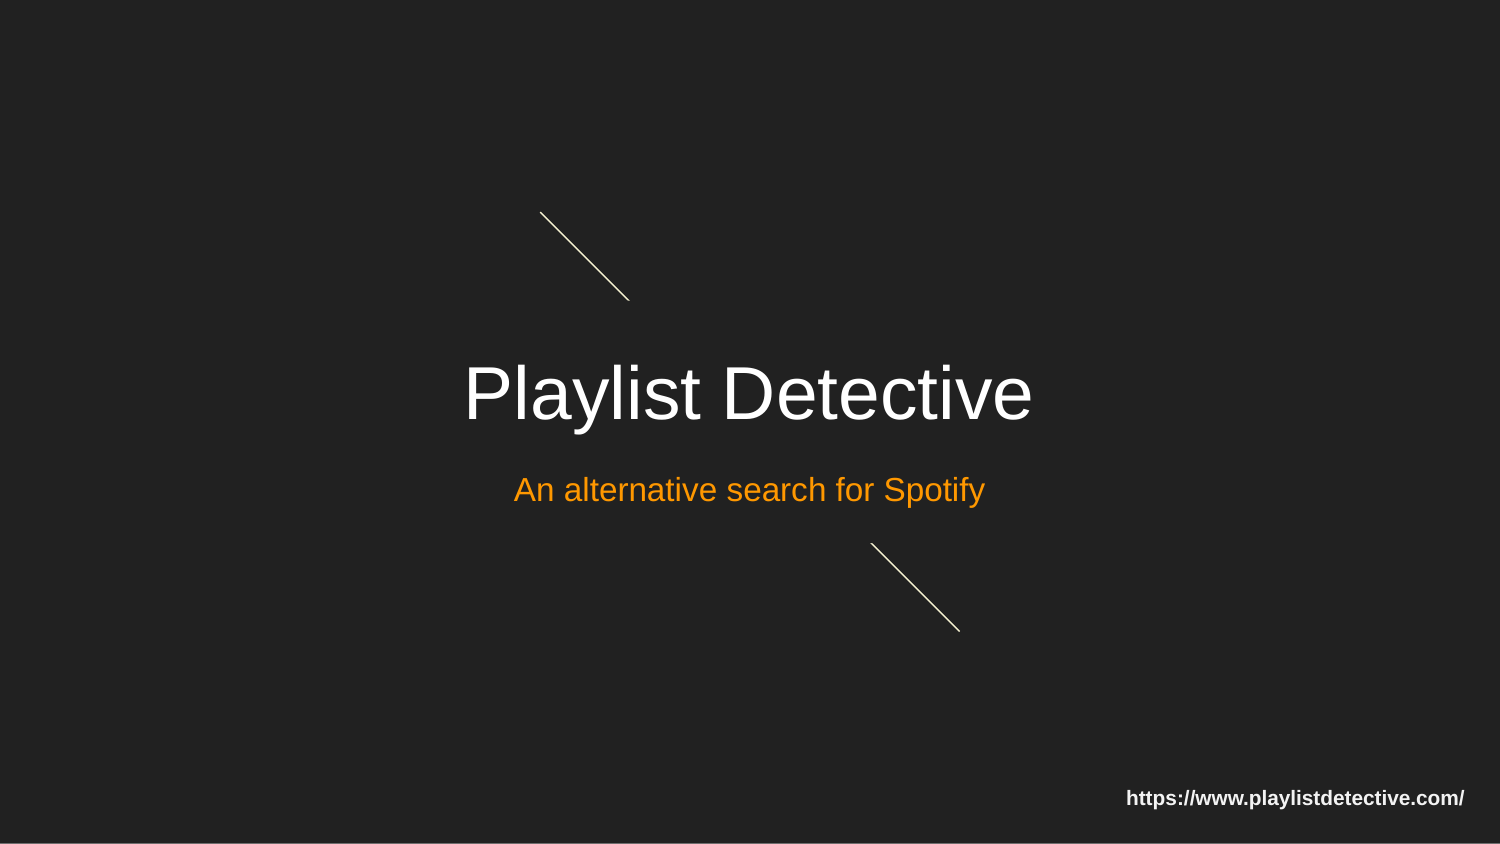

# Playlist Detective
An alternative search for Spotify
https://www.playlistdetective.com/